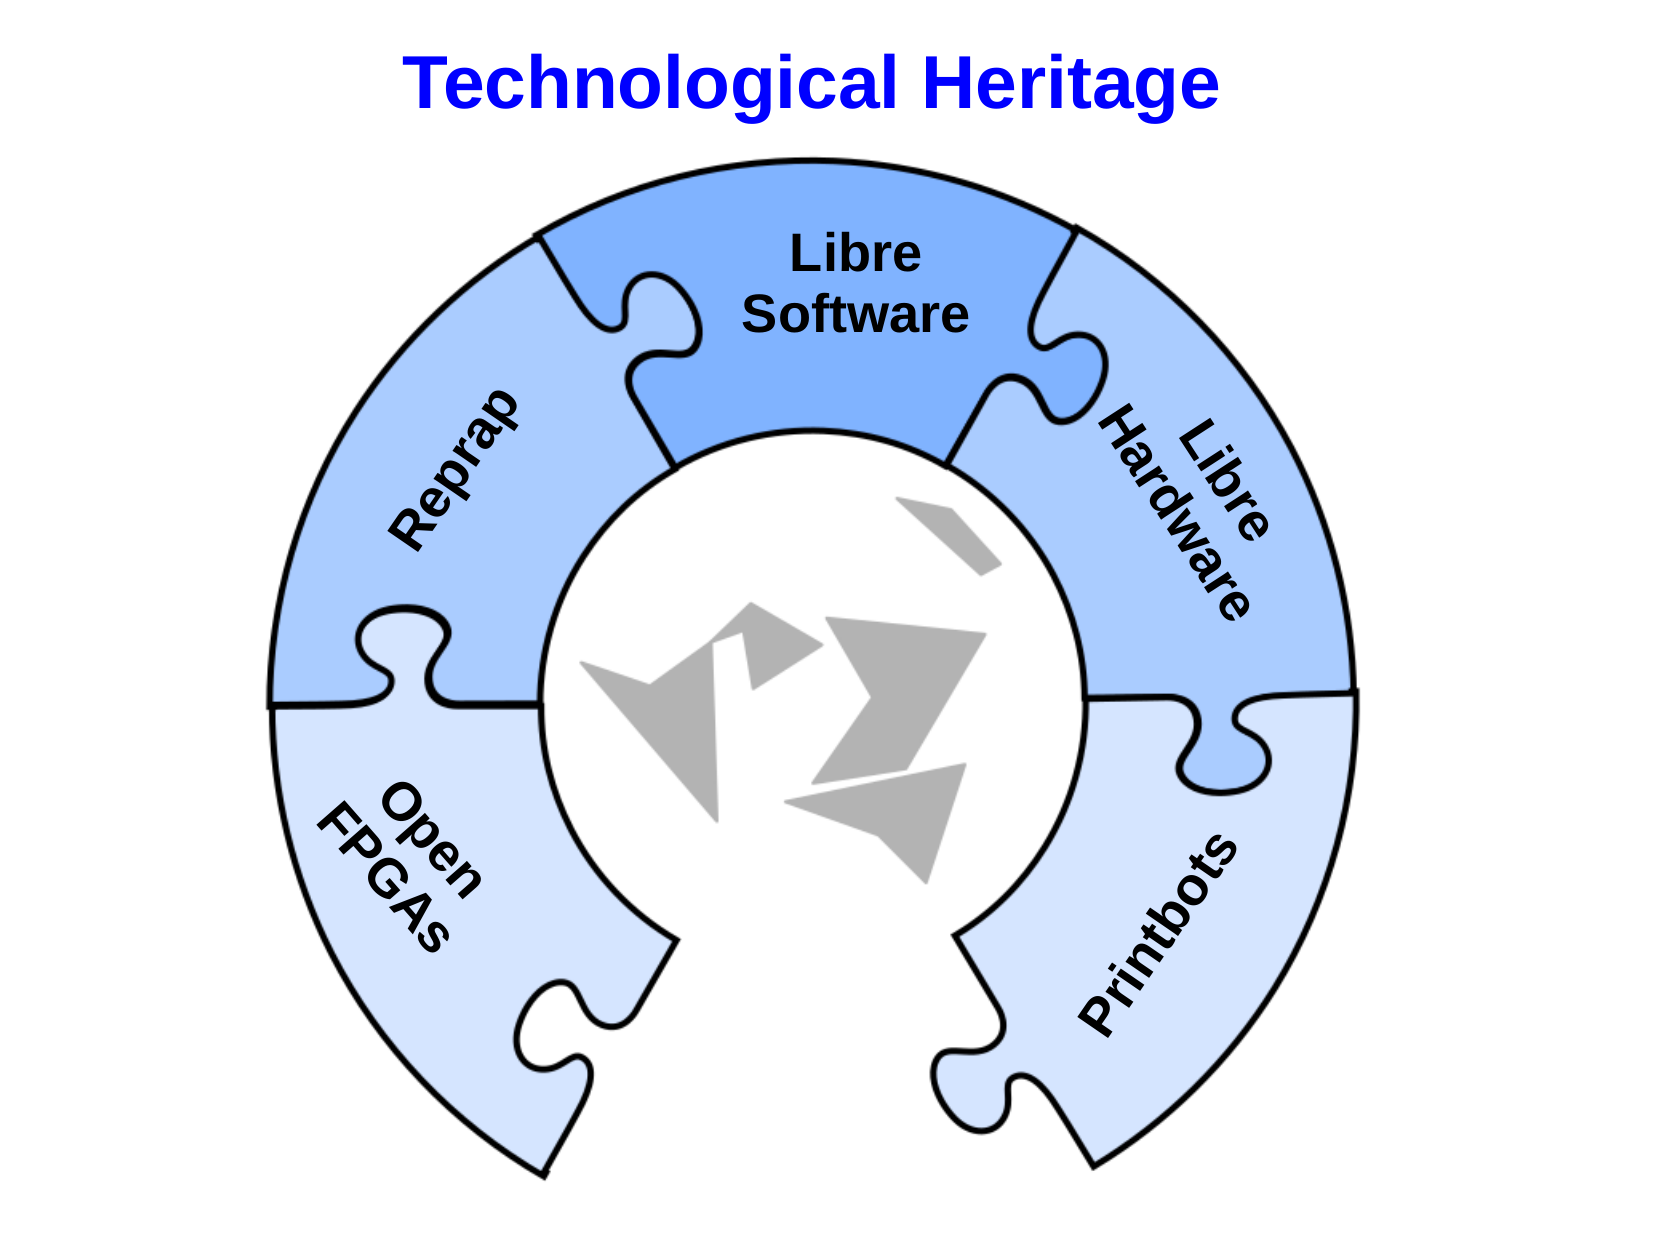

Technological Heritage
Libre
Software
Reprap
Libre
Hardware
Open
FPGAs
Printbots